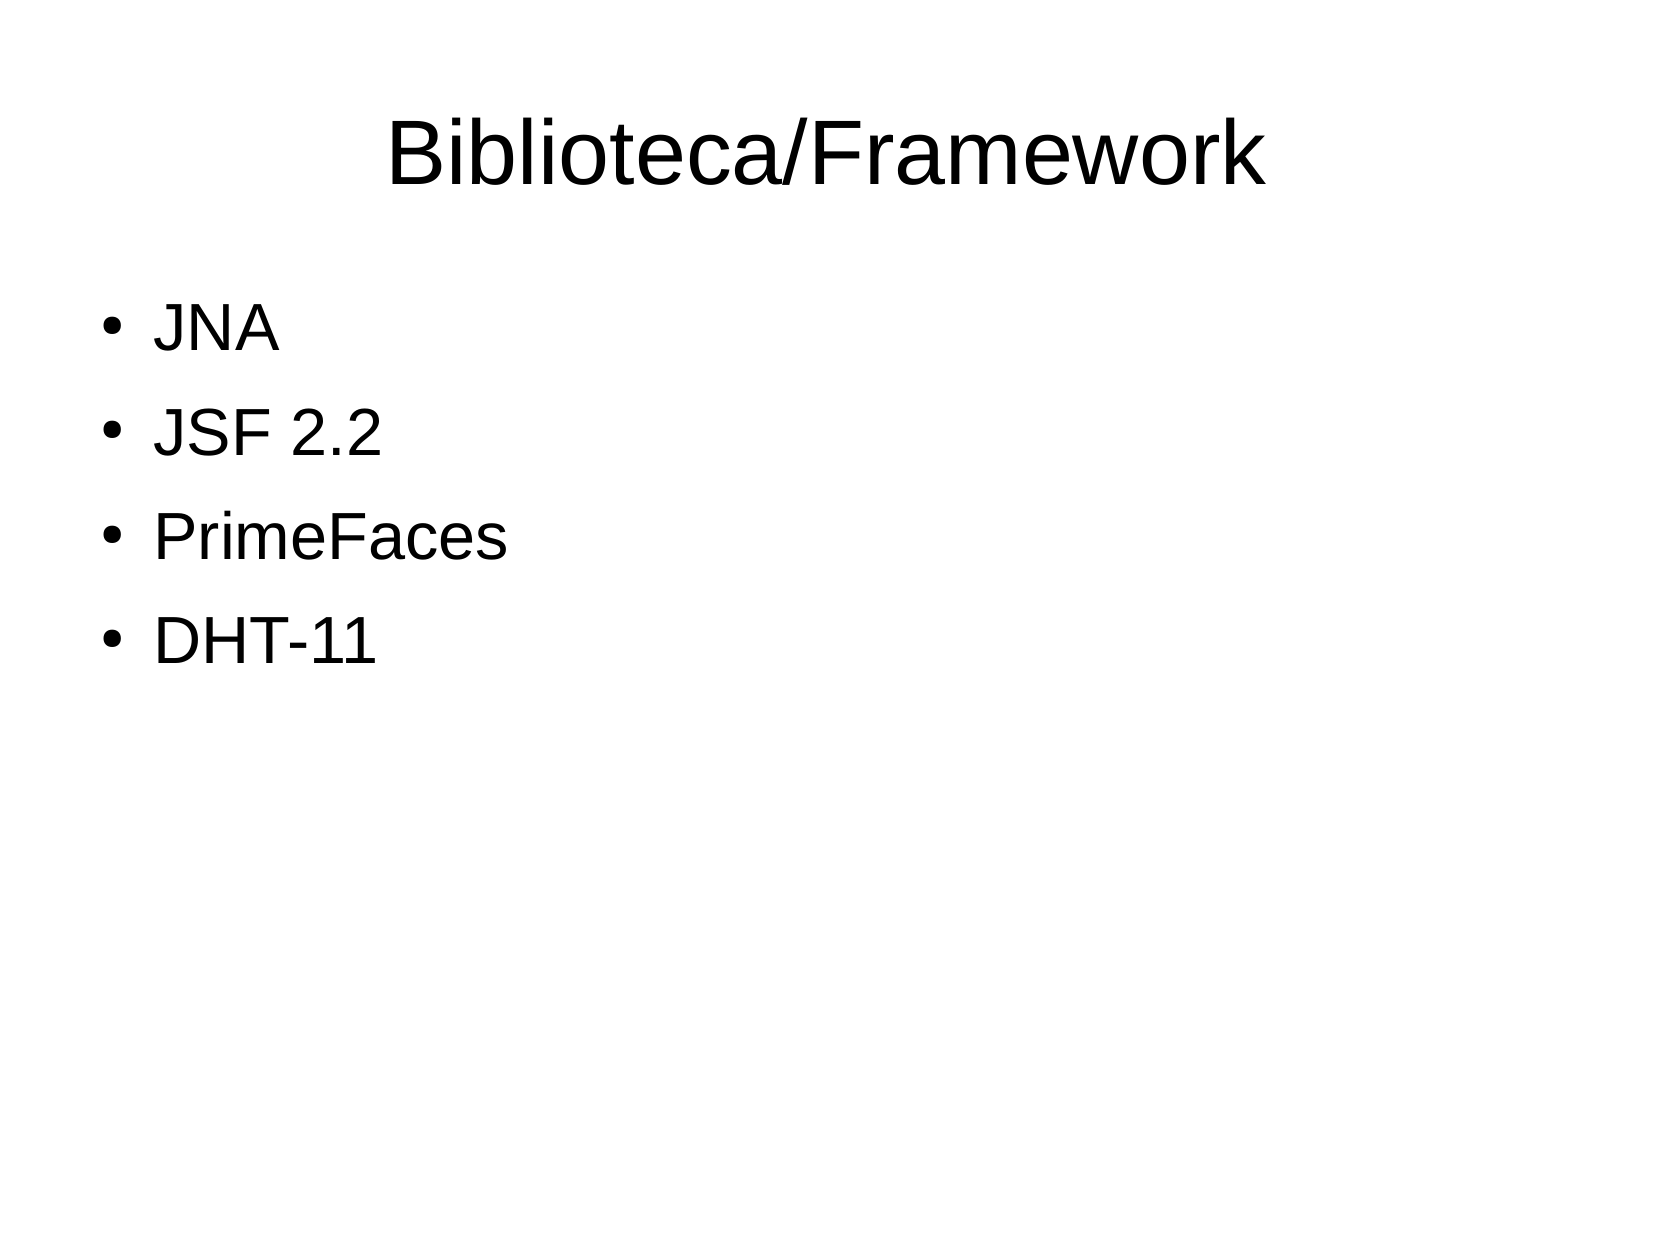

# Biblioteca/Framework
JNA
JSF 2.2
PrimeFaces
DHT-11